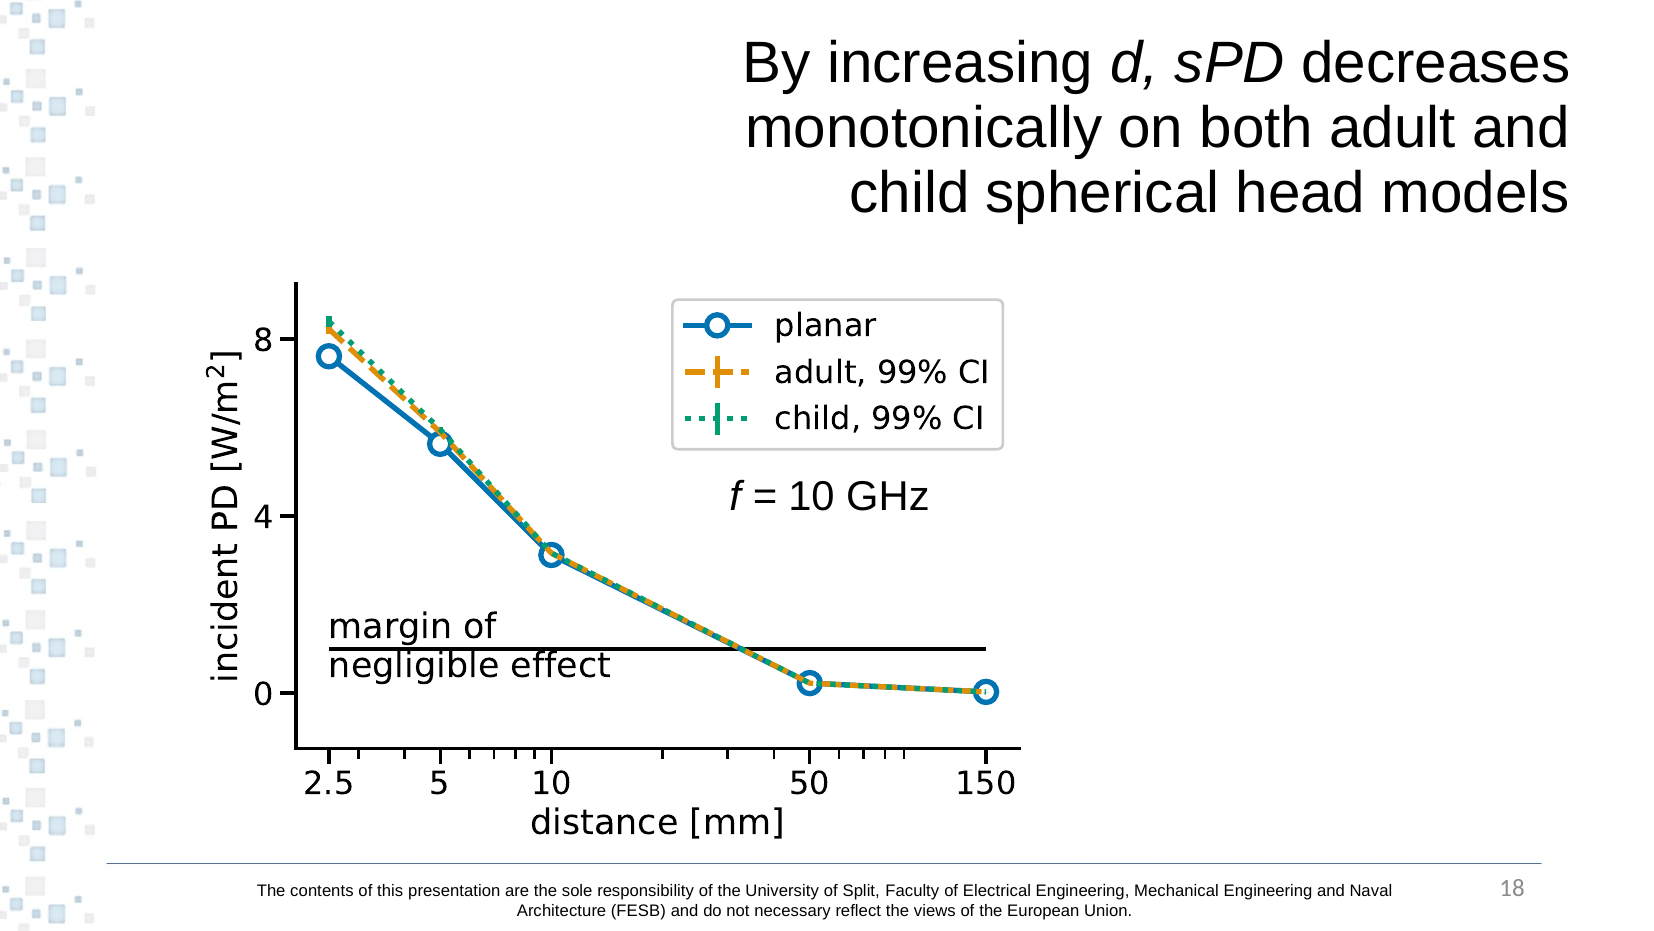

# By increasing d, sPD decreases monotonically on both adult and child spherical head models
f = 10 GHz
18
The contents of this presentation are the sole responsibility of the University of Split, Faculty of Electrical Engineering, Mechanical Engineering and Naval Architecture (FESB) and do not necessary reflect the views of the European Union.